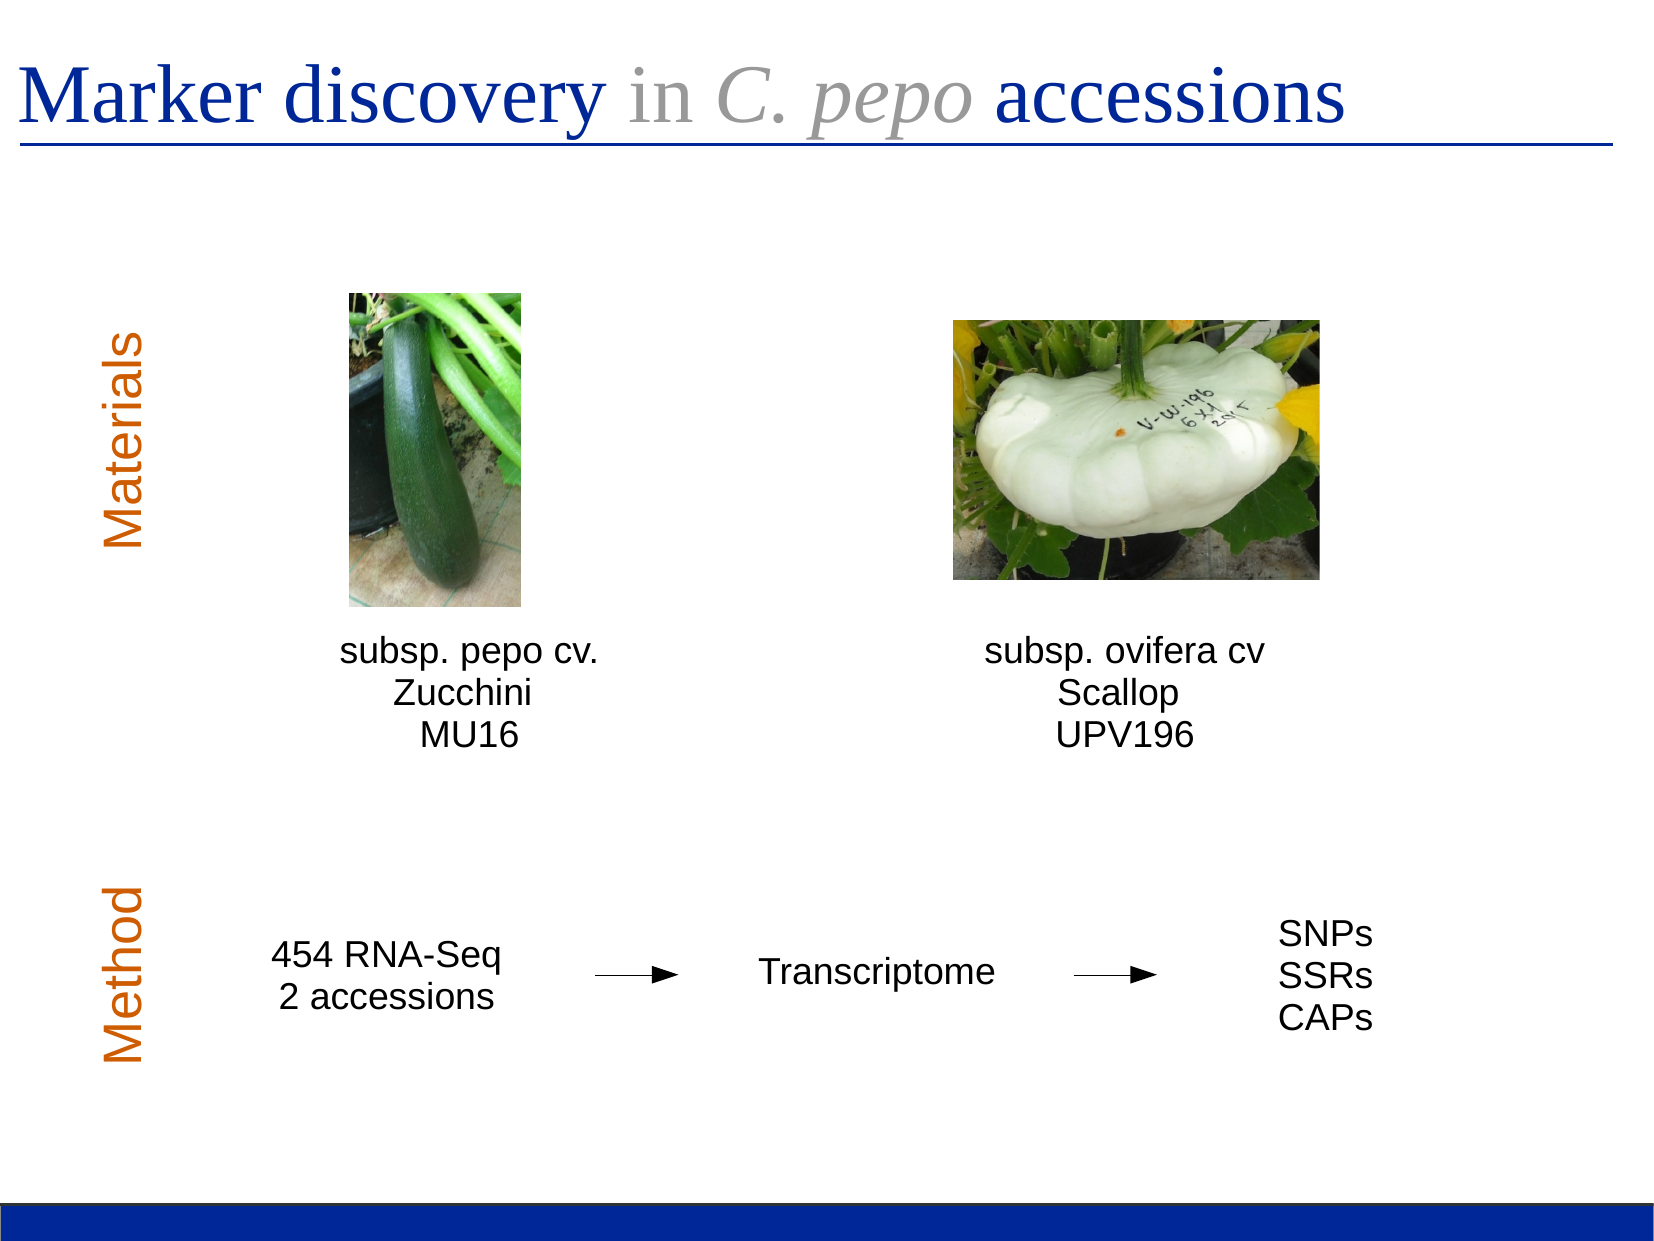

# Marker discovery in C. pepo accessions
Materials
subsp. pepo cv. Zucchini
MU16
subsp. ovifera cv Scallop
UPV196
SNPs
SSRs
CAPs
454 RNA-Seq
2 accessions
Method
Transcriptome